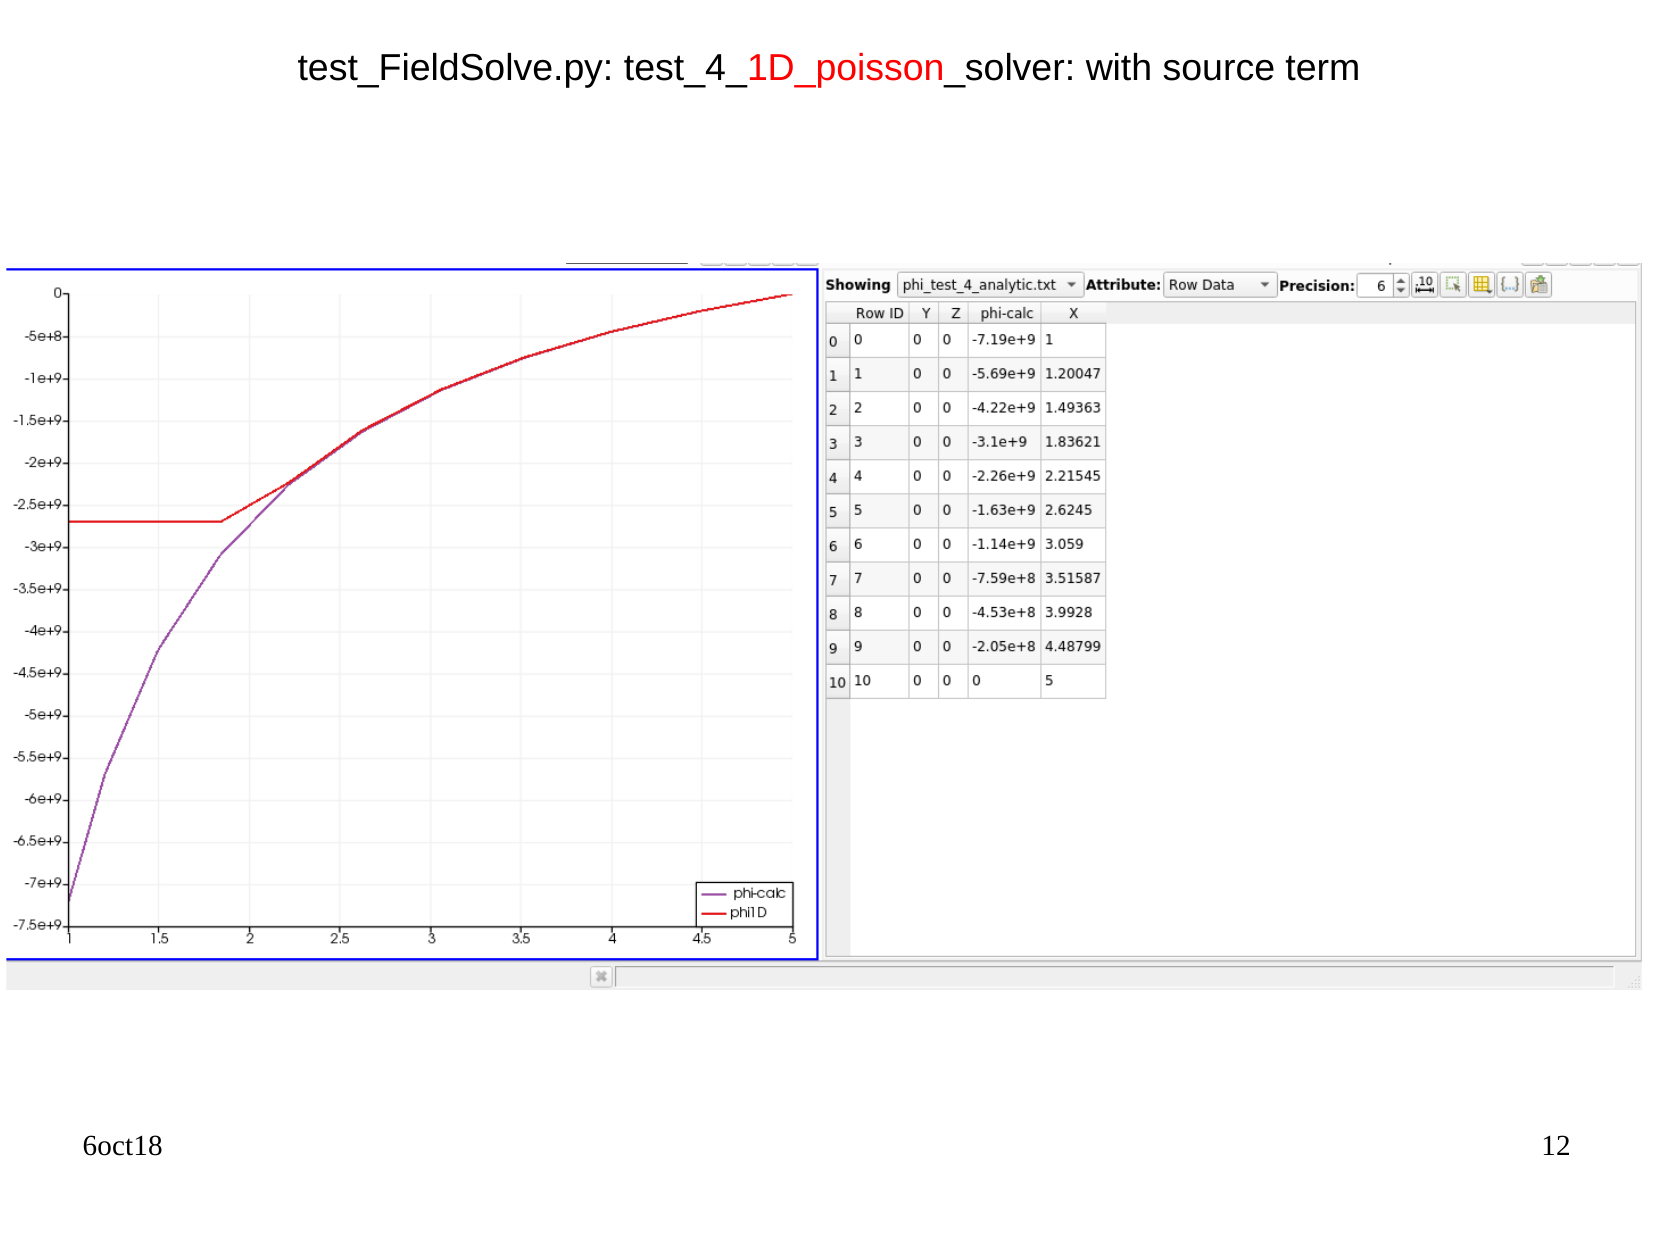

test_FieldSolve.py: test_4_1D_poisson_solver: with source term
6oct18
12